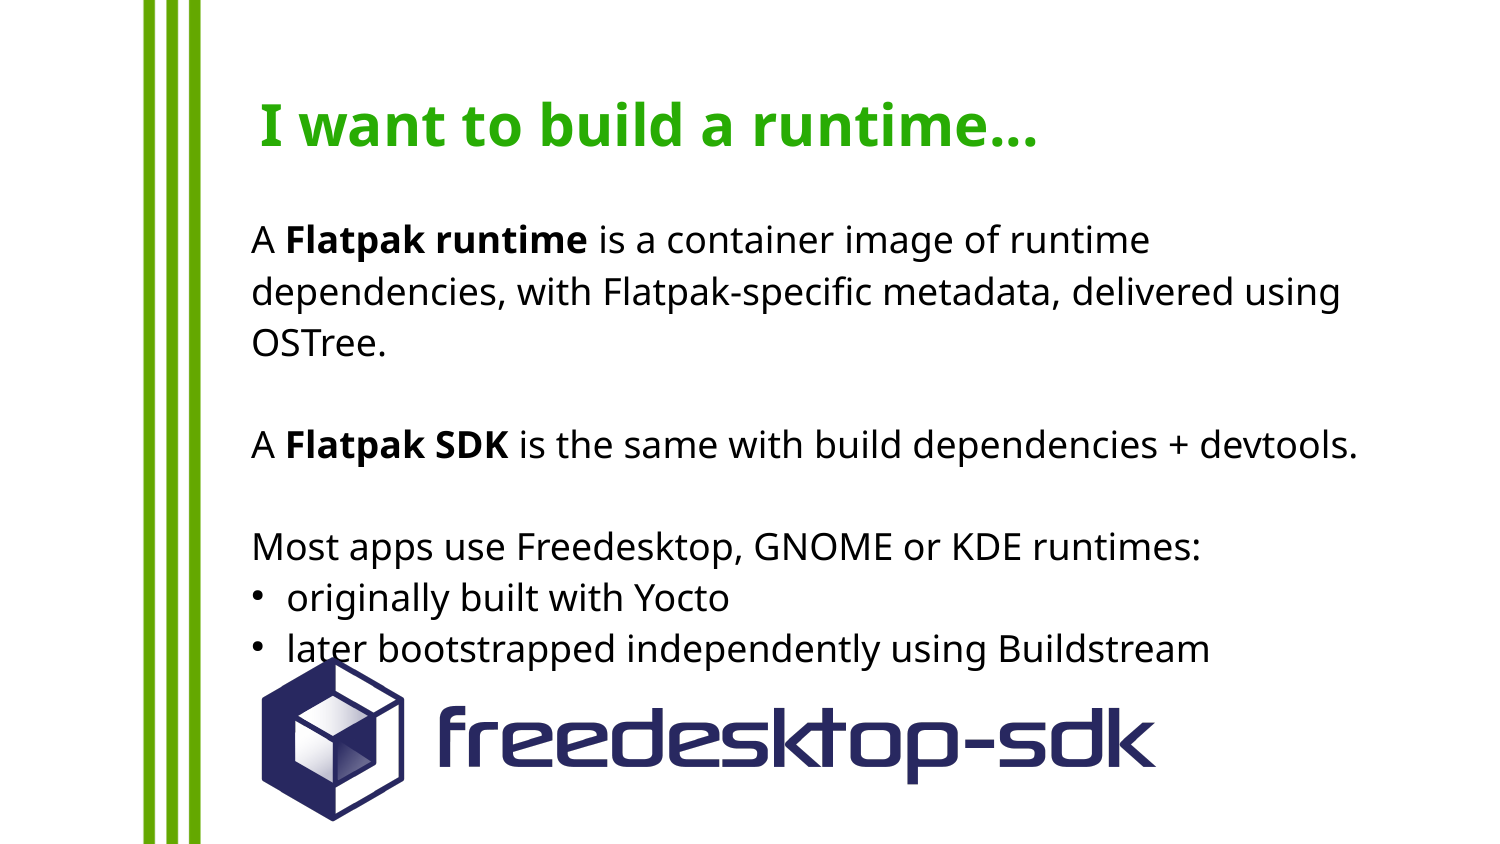

# I want to build a runtime...
A Flatpak runtime is a container image of runtime dependencies, with Flatpak-specific metadata, delivered using OSTree.
A Flatpak SDK is the same with build dependencies + devtools.
Most apps use Freedesktop, GNOME or KDE runtimes:
originally built with Yocto
later bootstrapped independently using Buildstream